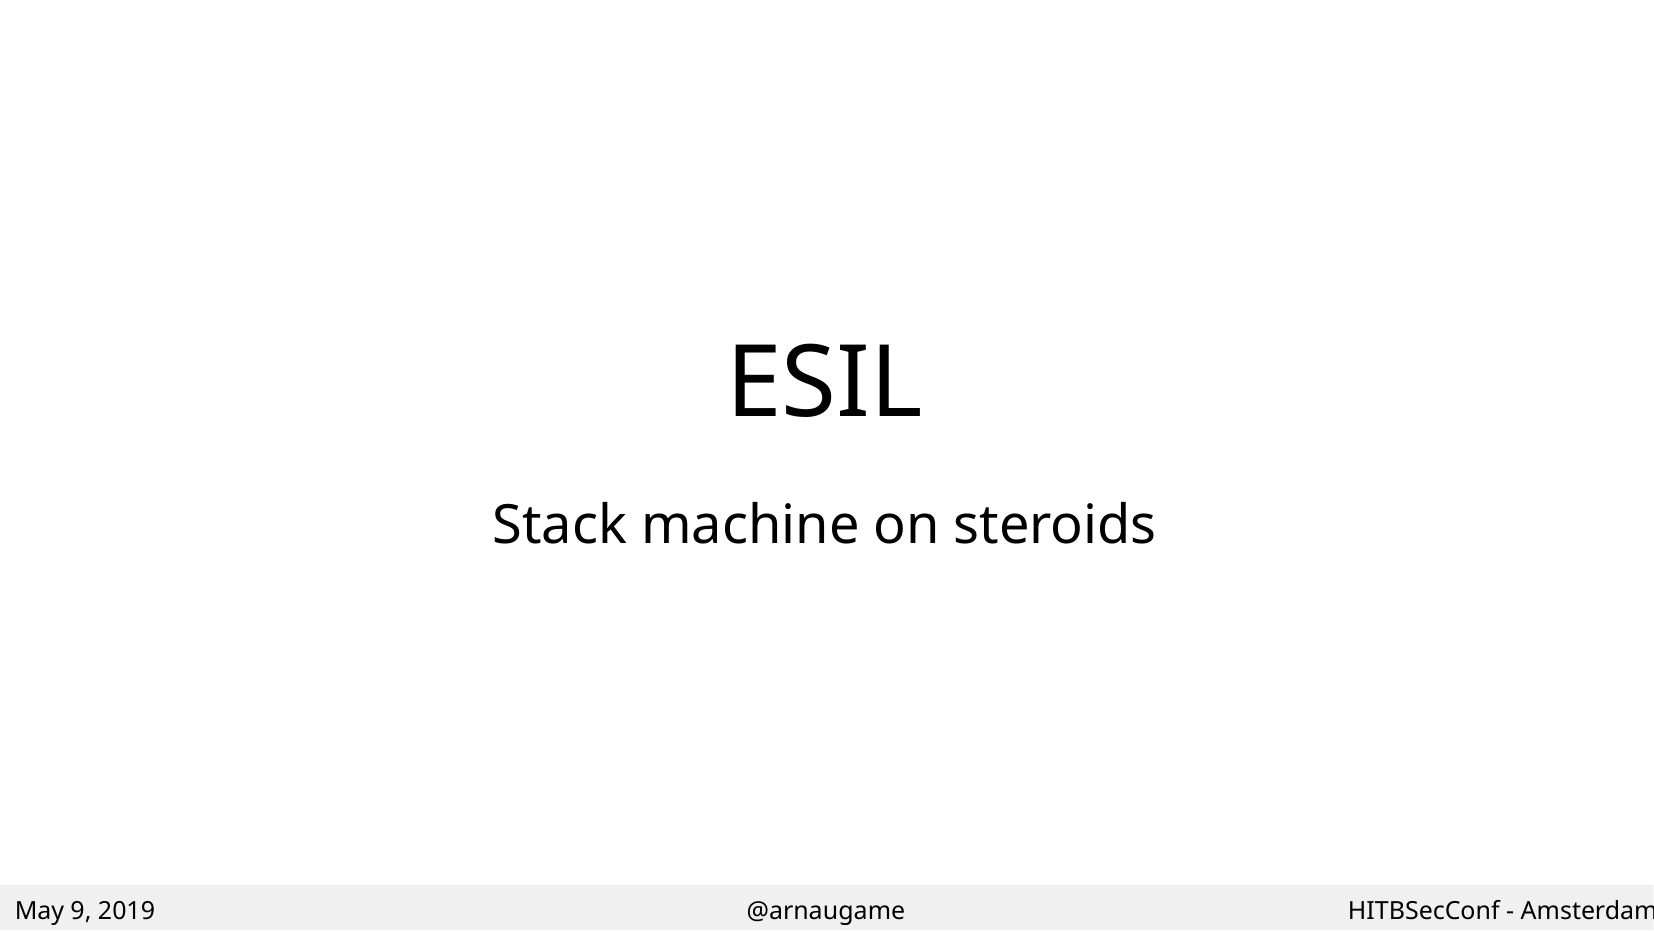

# ESIL
Stack machine on steroids
May 9, 2019
@arnaugamez
HITBSecConf - Amsterdam